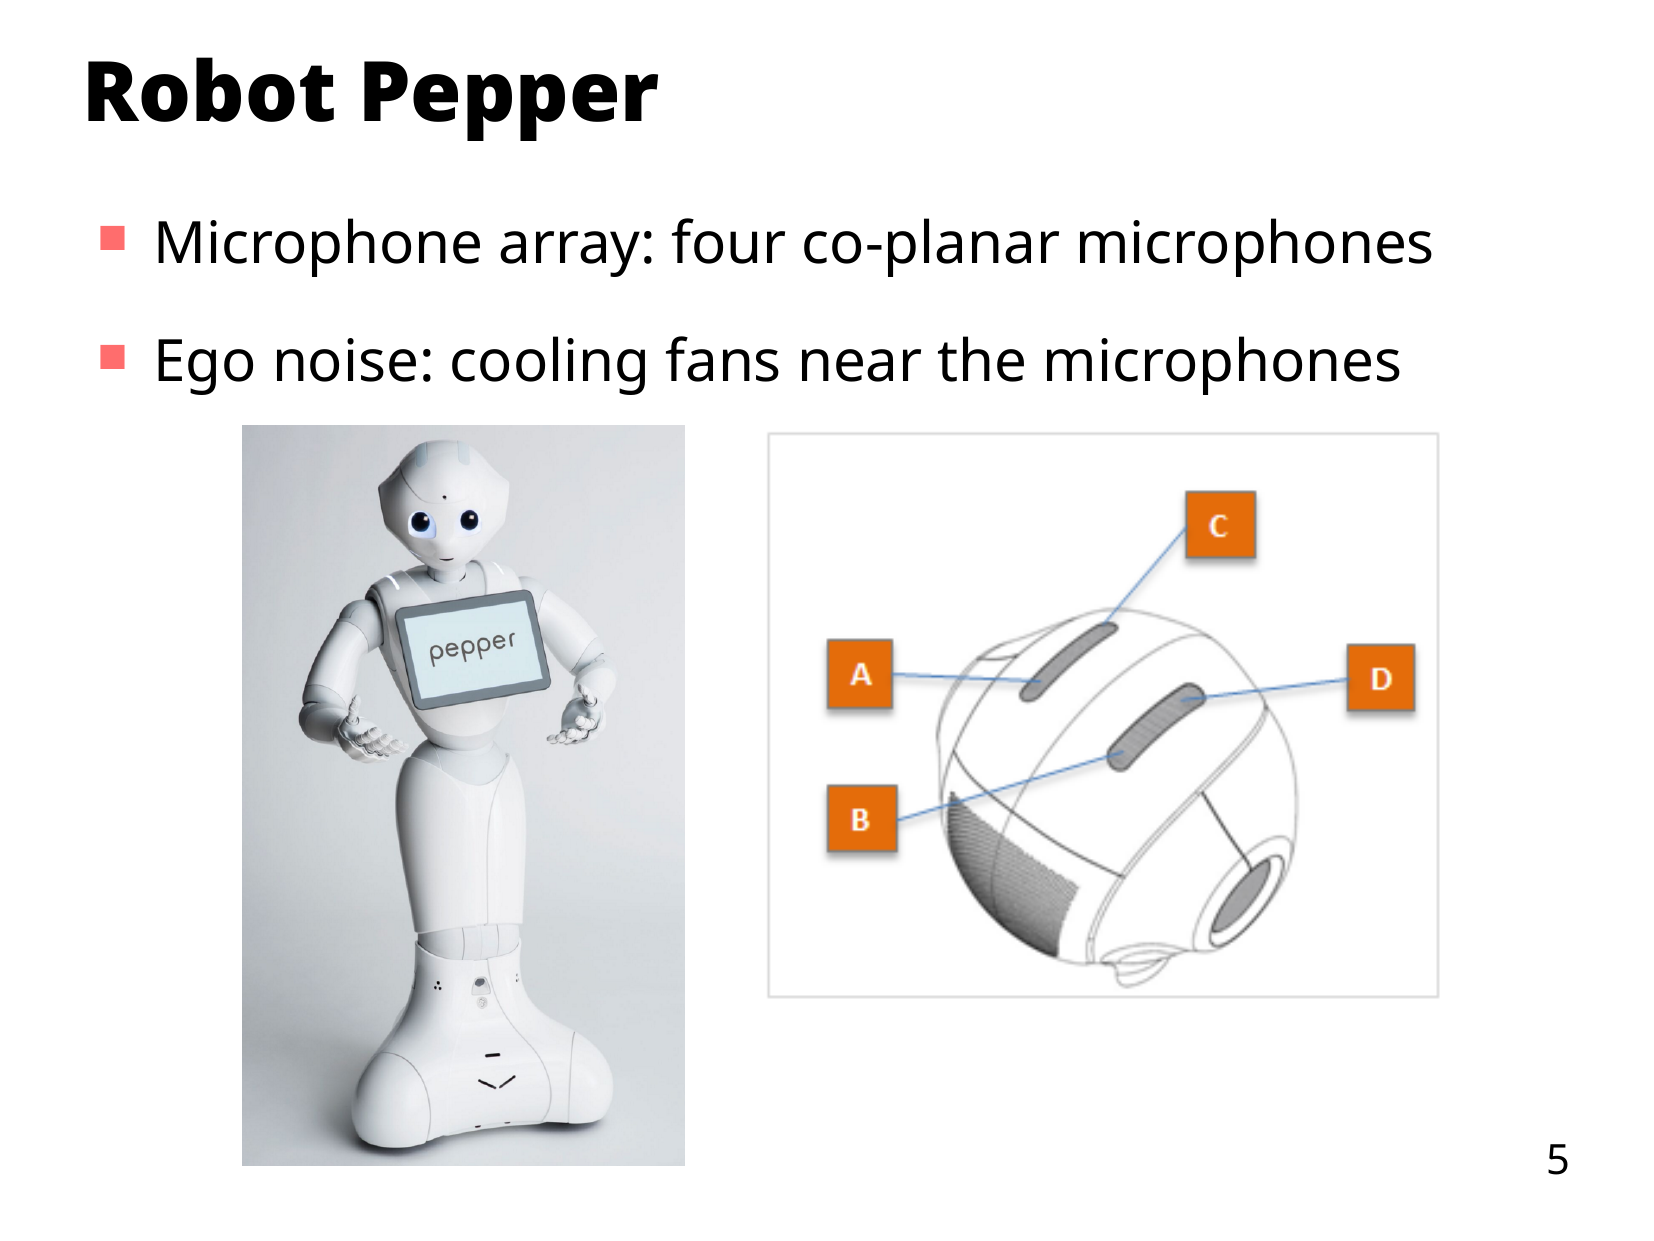

# Robot Pepper
Microphone array: four co-planar microphones
Ego noise: cooling fans near the microphones
5